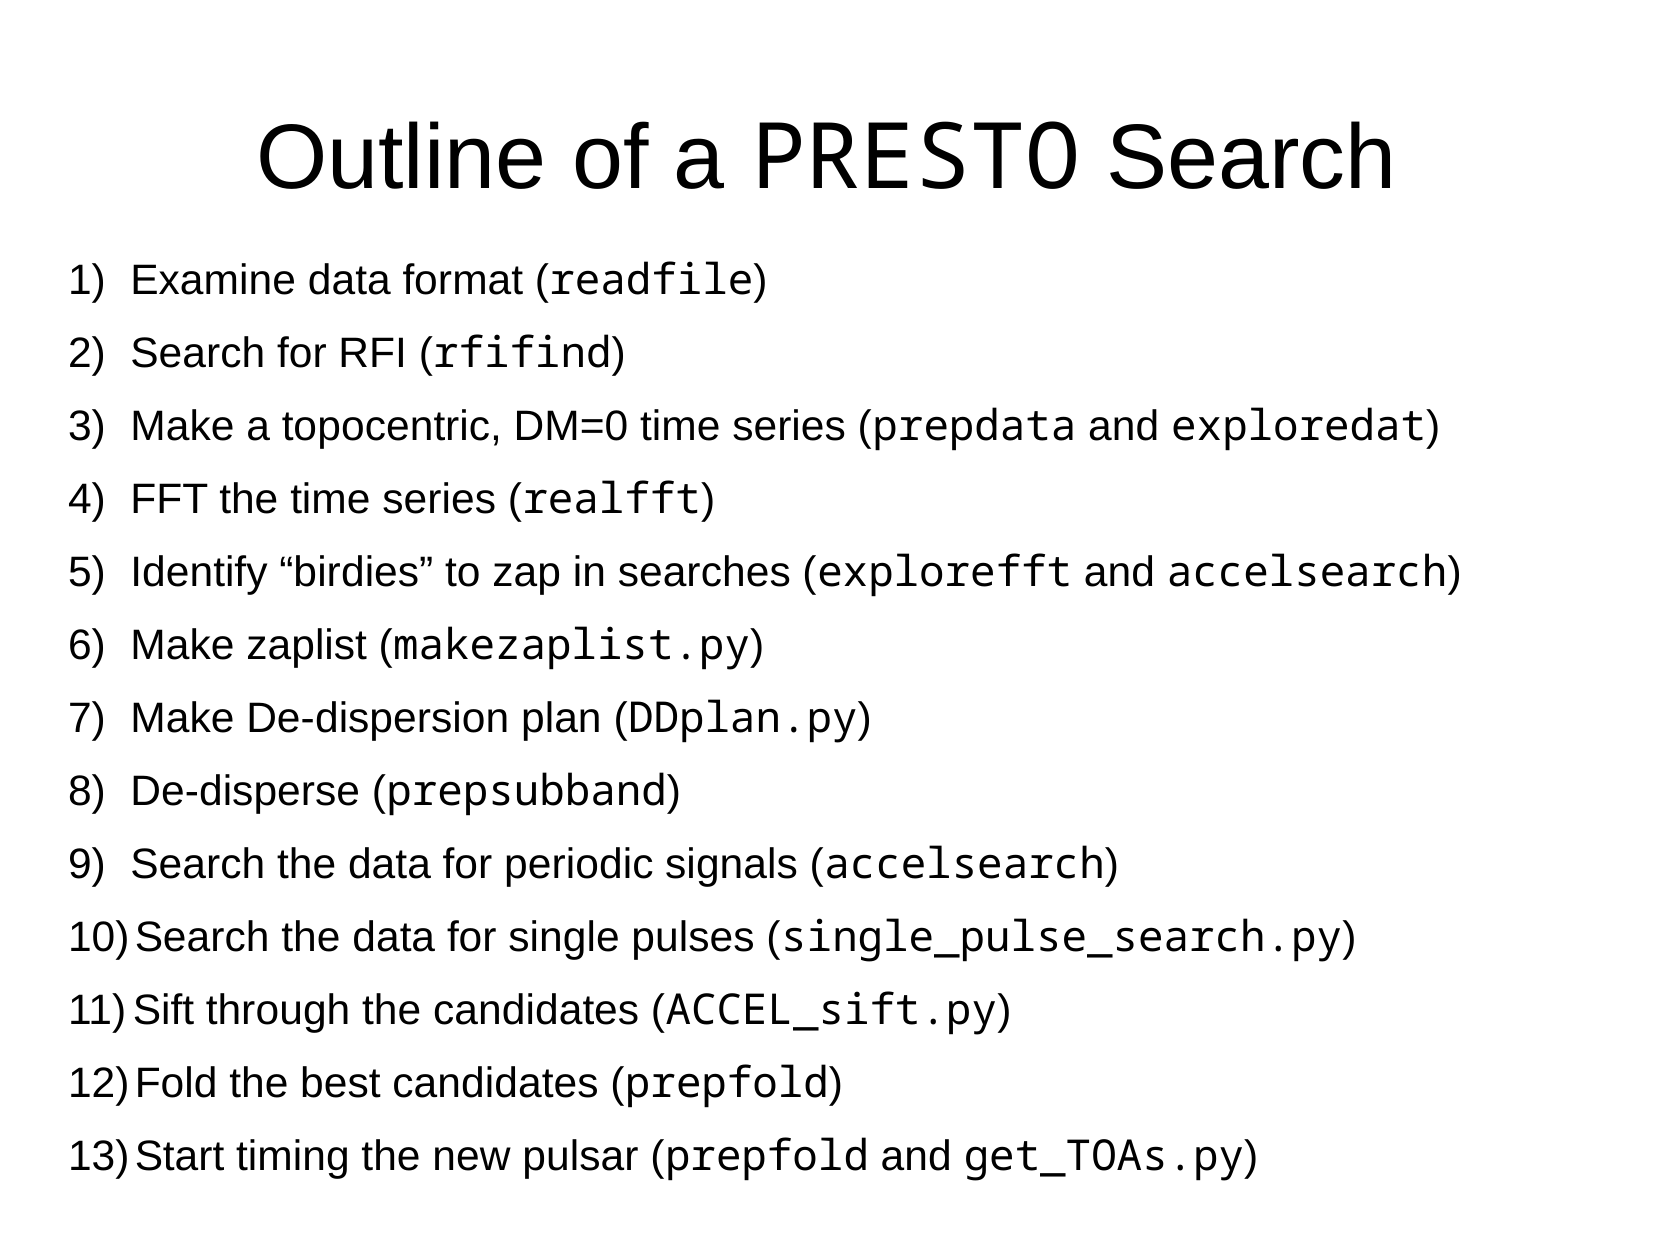

# Outline of a PRESTO Search
 Examine data format (readfile)
 Search for RFI (rfifind)
 Make a topocentric, DM=0 time series (prepdata and exploredat)
 FFT the time series (realfft)
 Identify “birdies” to zap in searches (explorefft and accelsearch)
 Make zaplist (makezaplist.py)
 Make De-dispersion plan (DDplan.py)
 De-disperse (prepsubband)
 Search the data for periodic signals (accelsearch)
 Search the data for single pulses (single_pulse_search.py)
 Sift through the candidates (ACCEL_sift.py)
 Fold the best candidates (prepfold)
 Start timing the new pulsar (prepfold and get_TOAs.py)